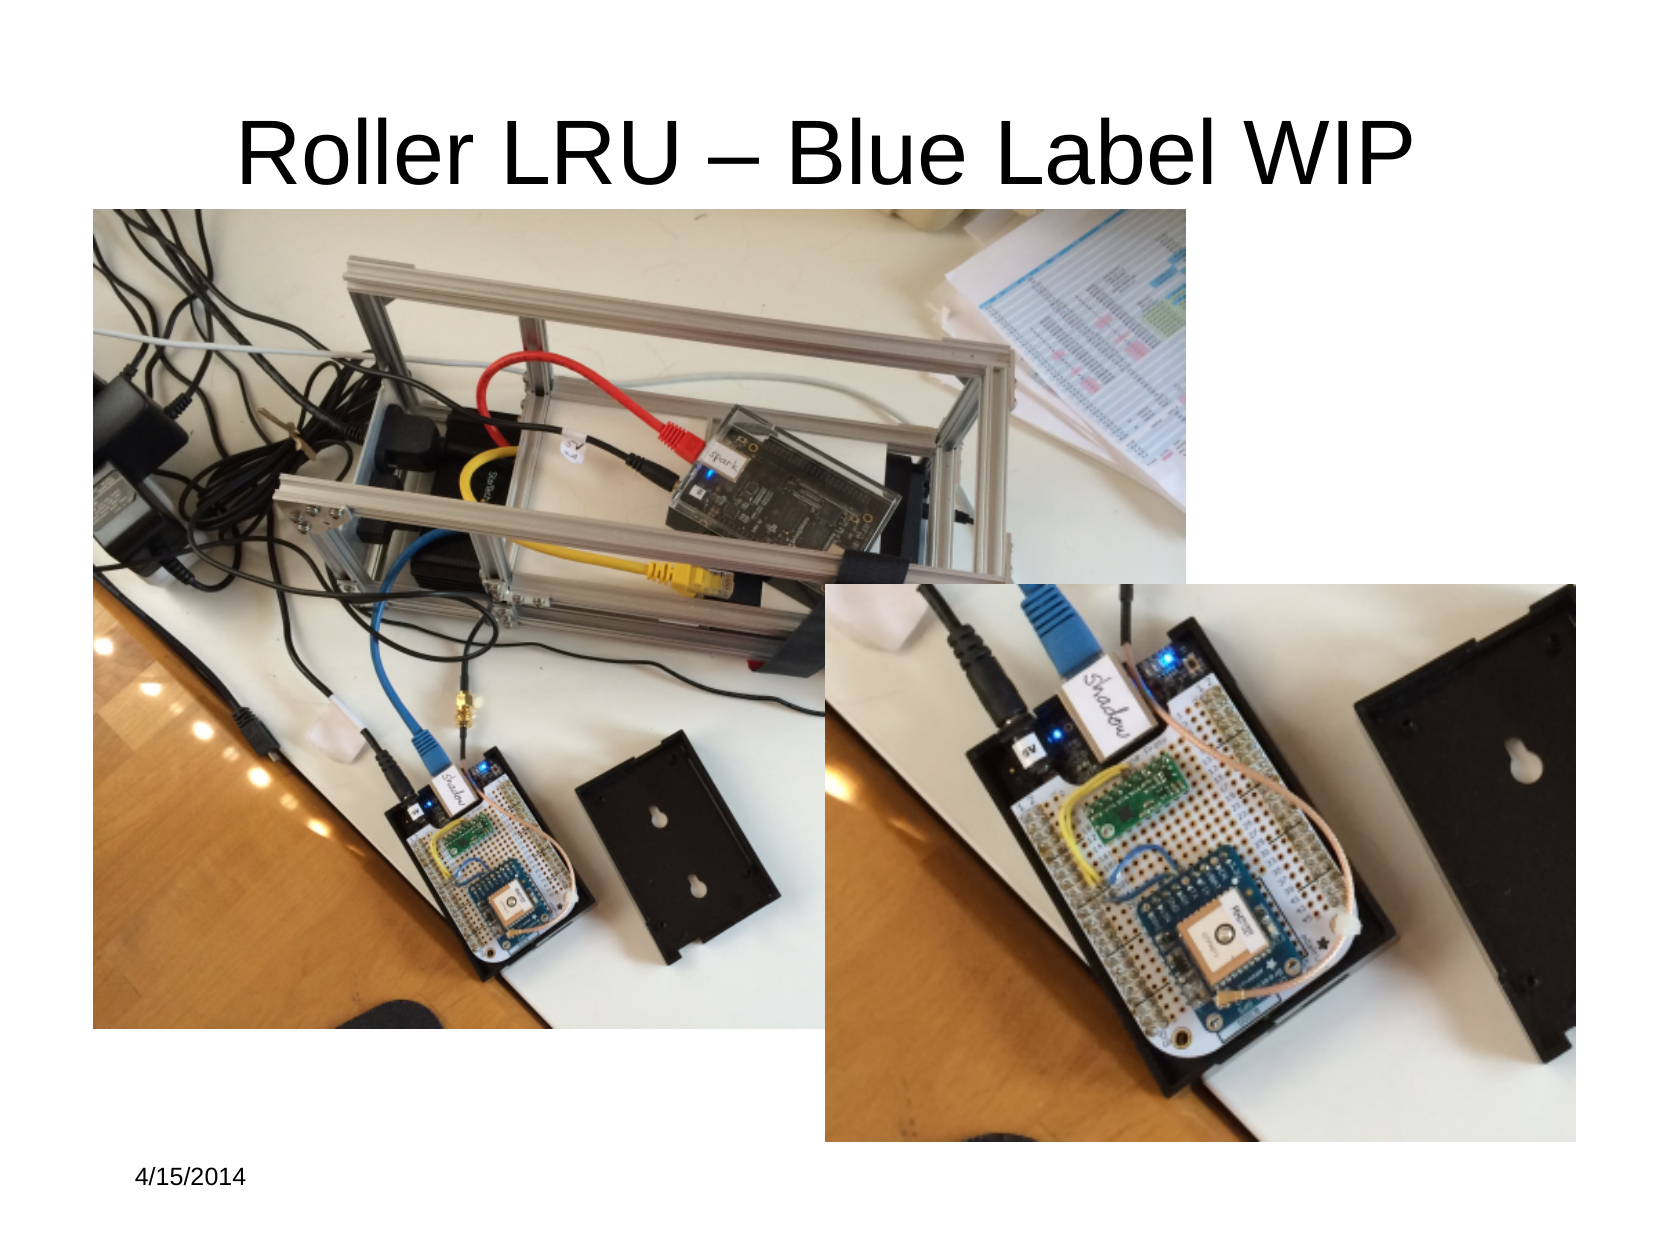

# Roller LRU – Blue Label WIP
4/15/2014